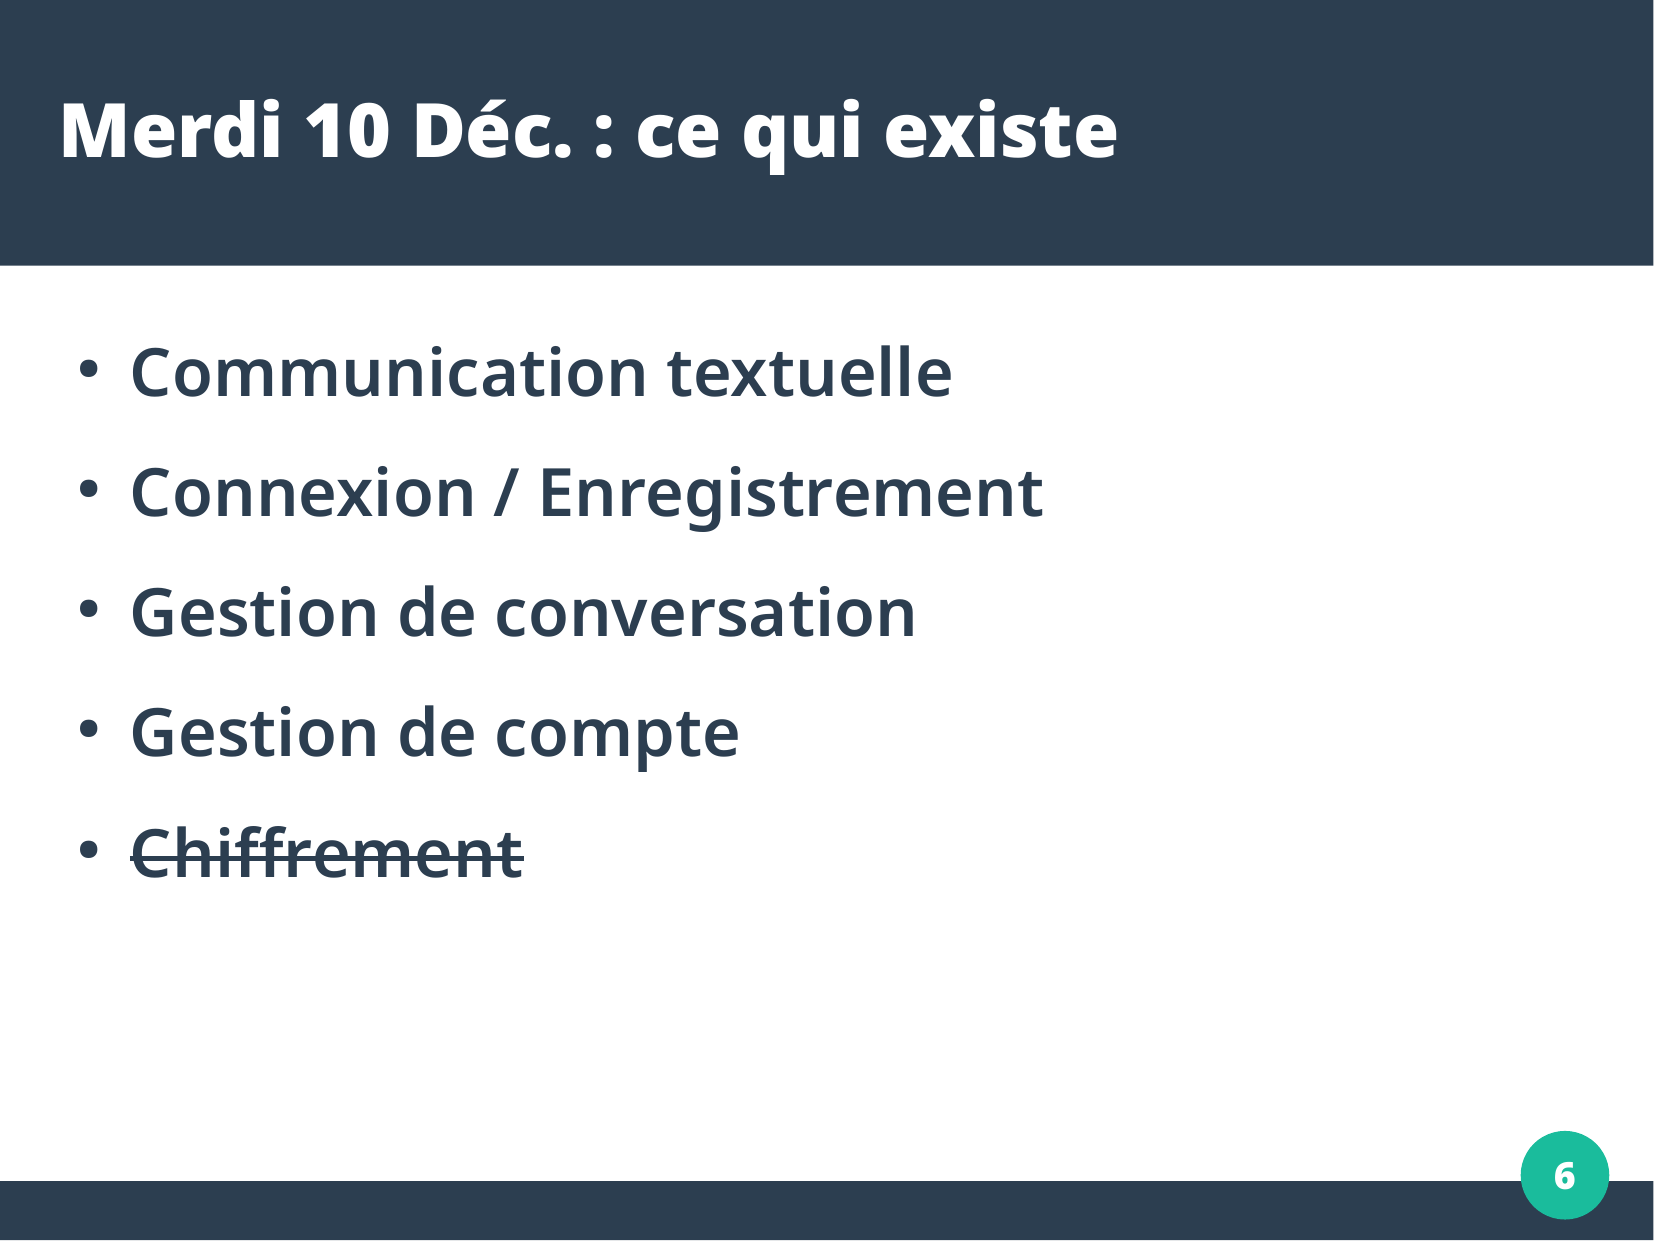

# Merdi 10 Déc. : ce qui existe
Communication textuelle
Connexion / Enregistrement
Gestion de conversation
Gestion de compte
Chiffrement
6